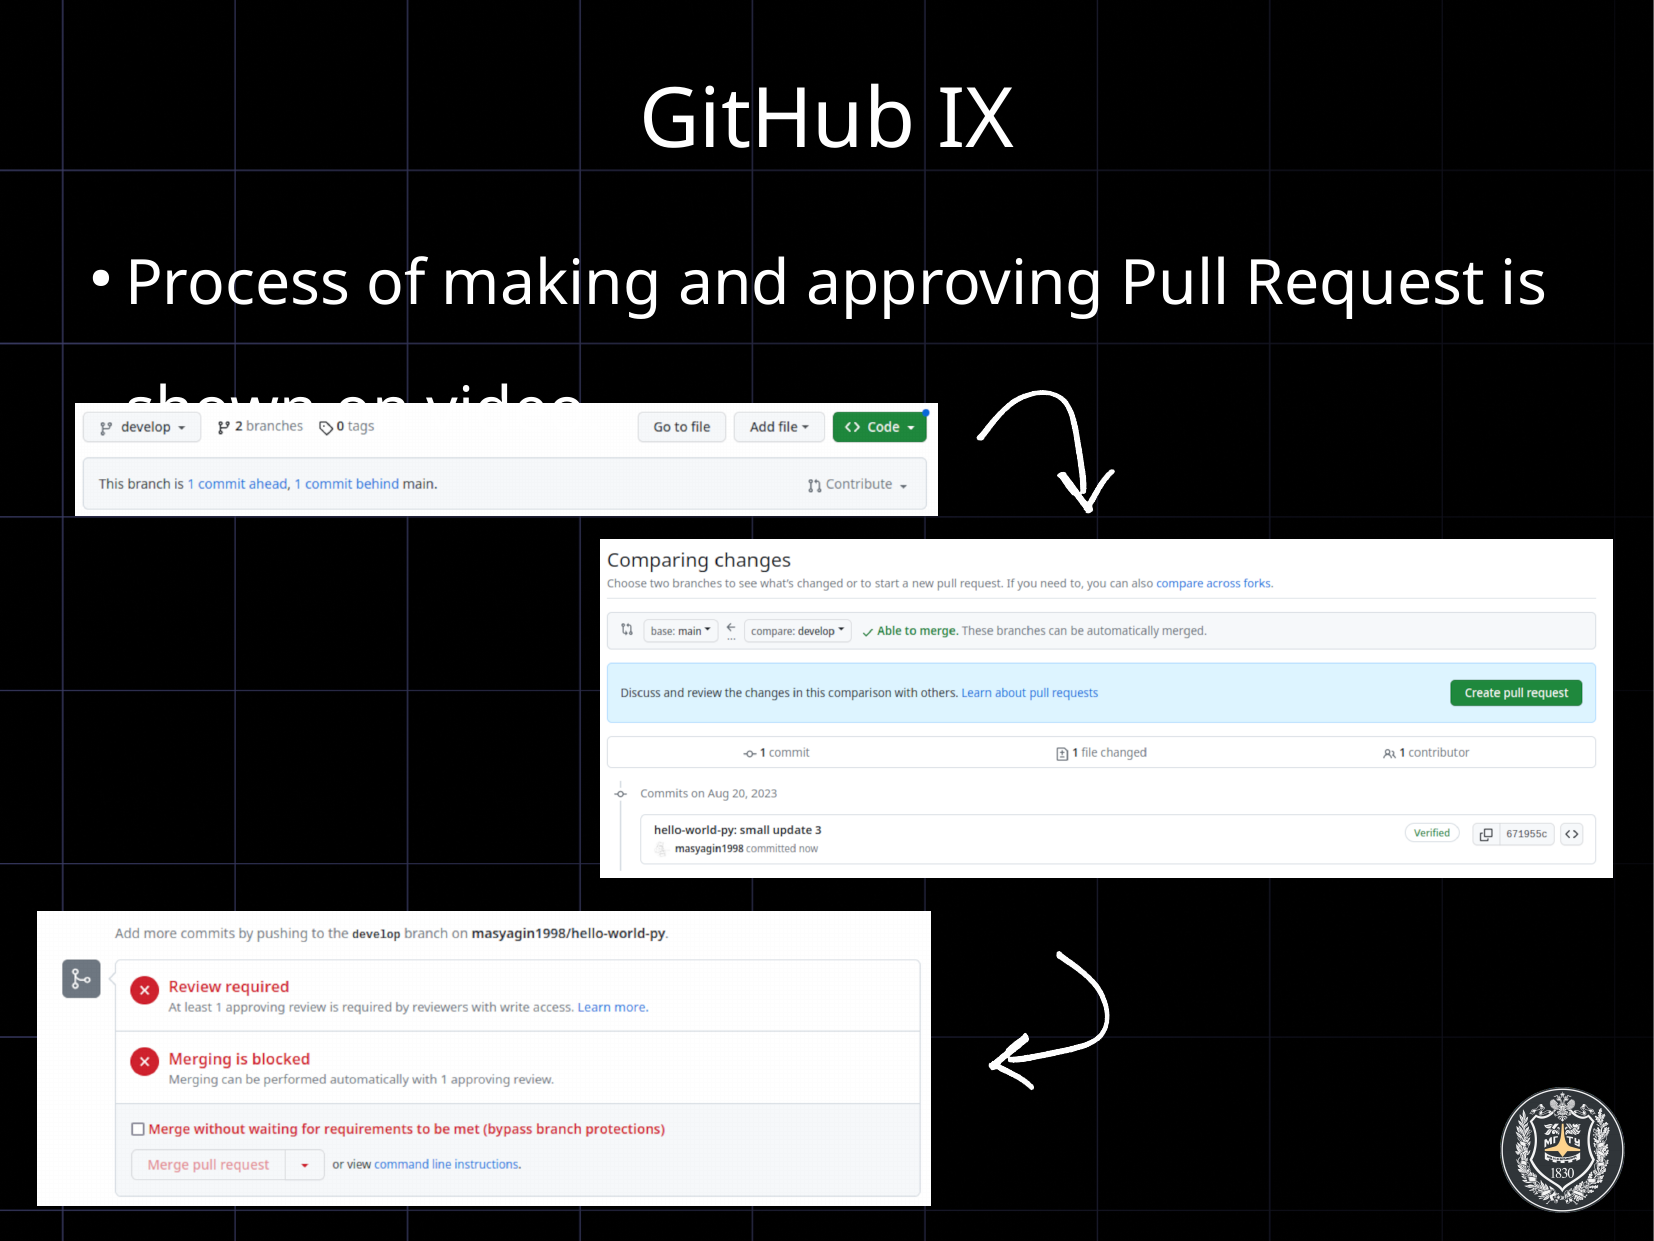

# GitHub IX
Process of making and approving Pull Request is shown on video.